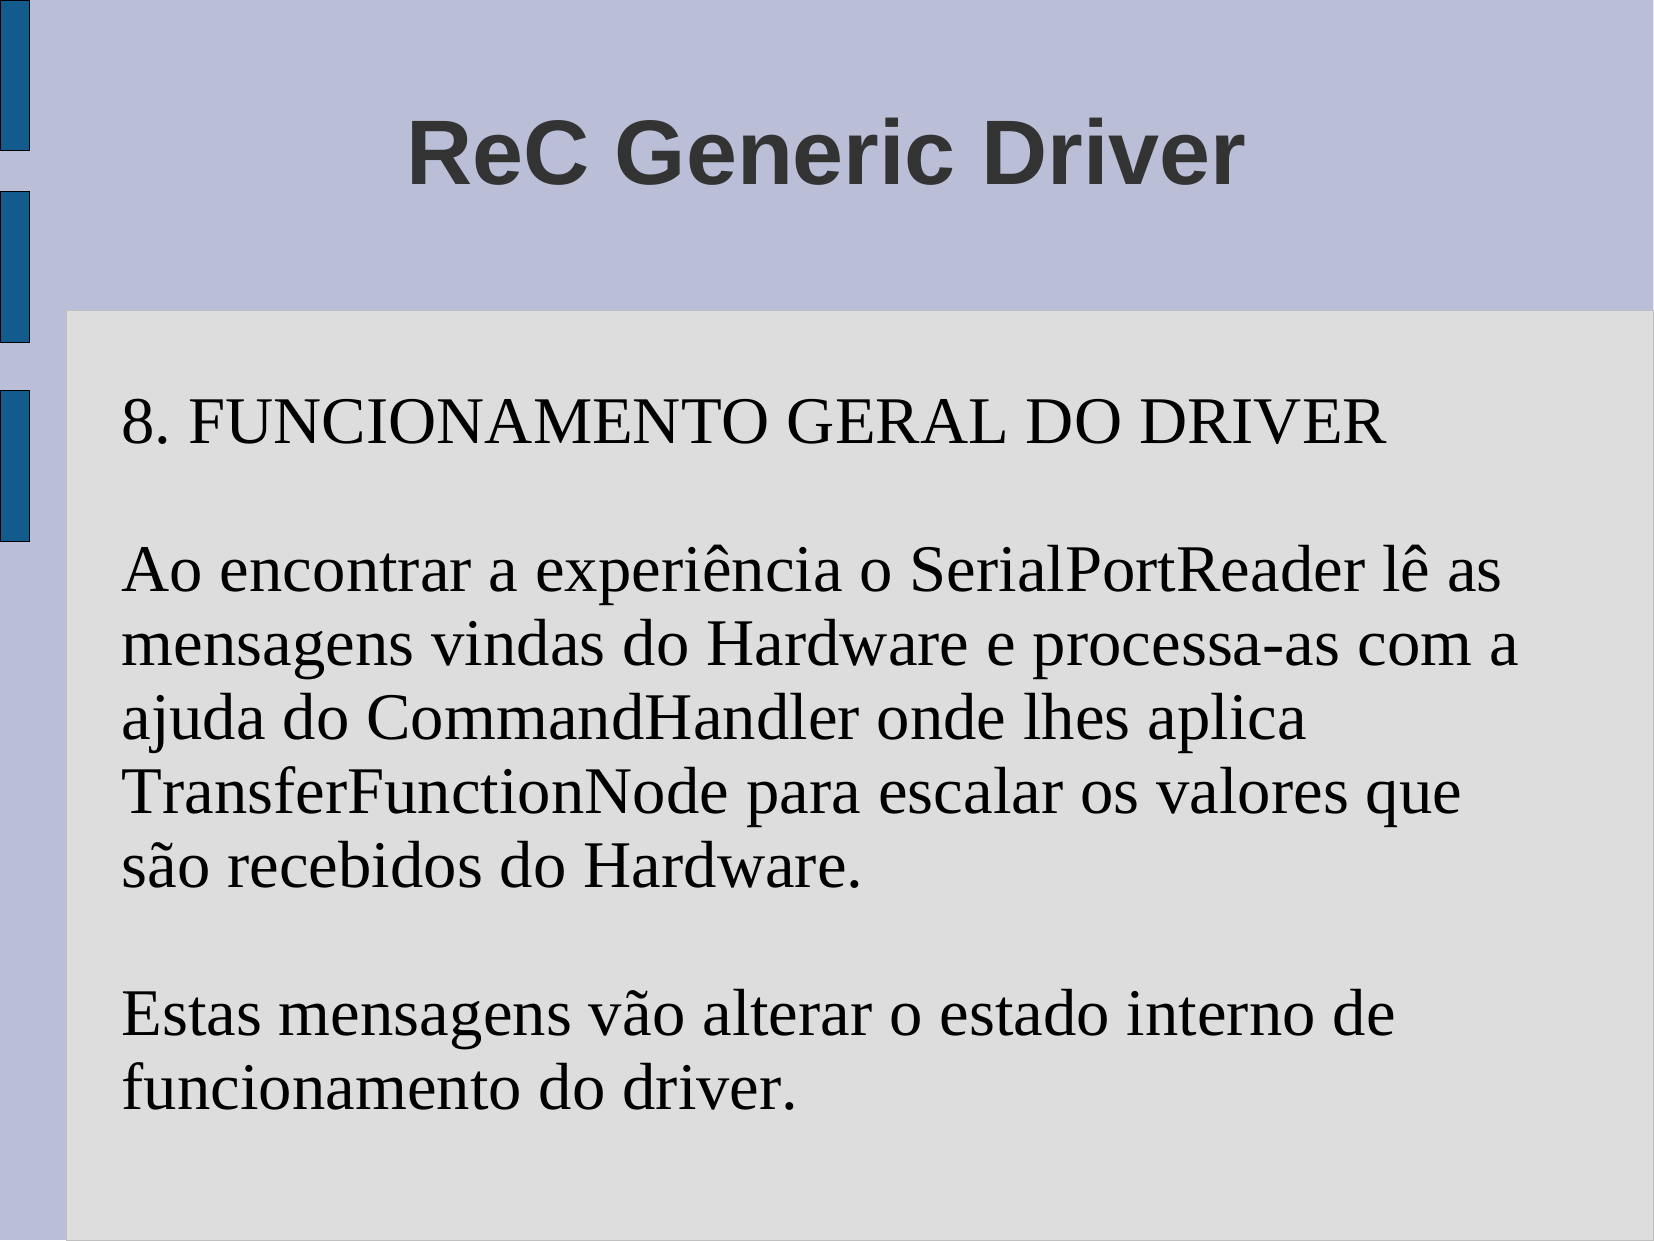

# ReC Generic Driver
8. FUNCIONAMENTO GERAL DO DRIVER
Ao encontrar a experiência o SerialPortReader lê as mensagens vindas do Hardware e processa-as com a ajuda do CommandHandler onde lhes aplica TransferFunctionNode para escalar os valores que são recebidos do Hardware.
Estas mensagens vão alterar o estado interno de funcionamento do driver.